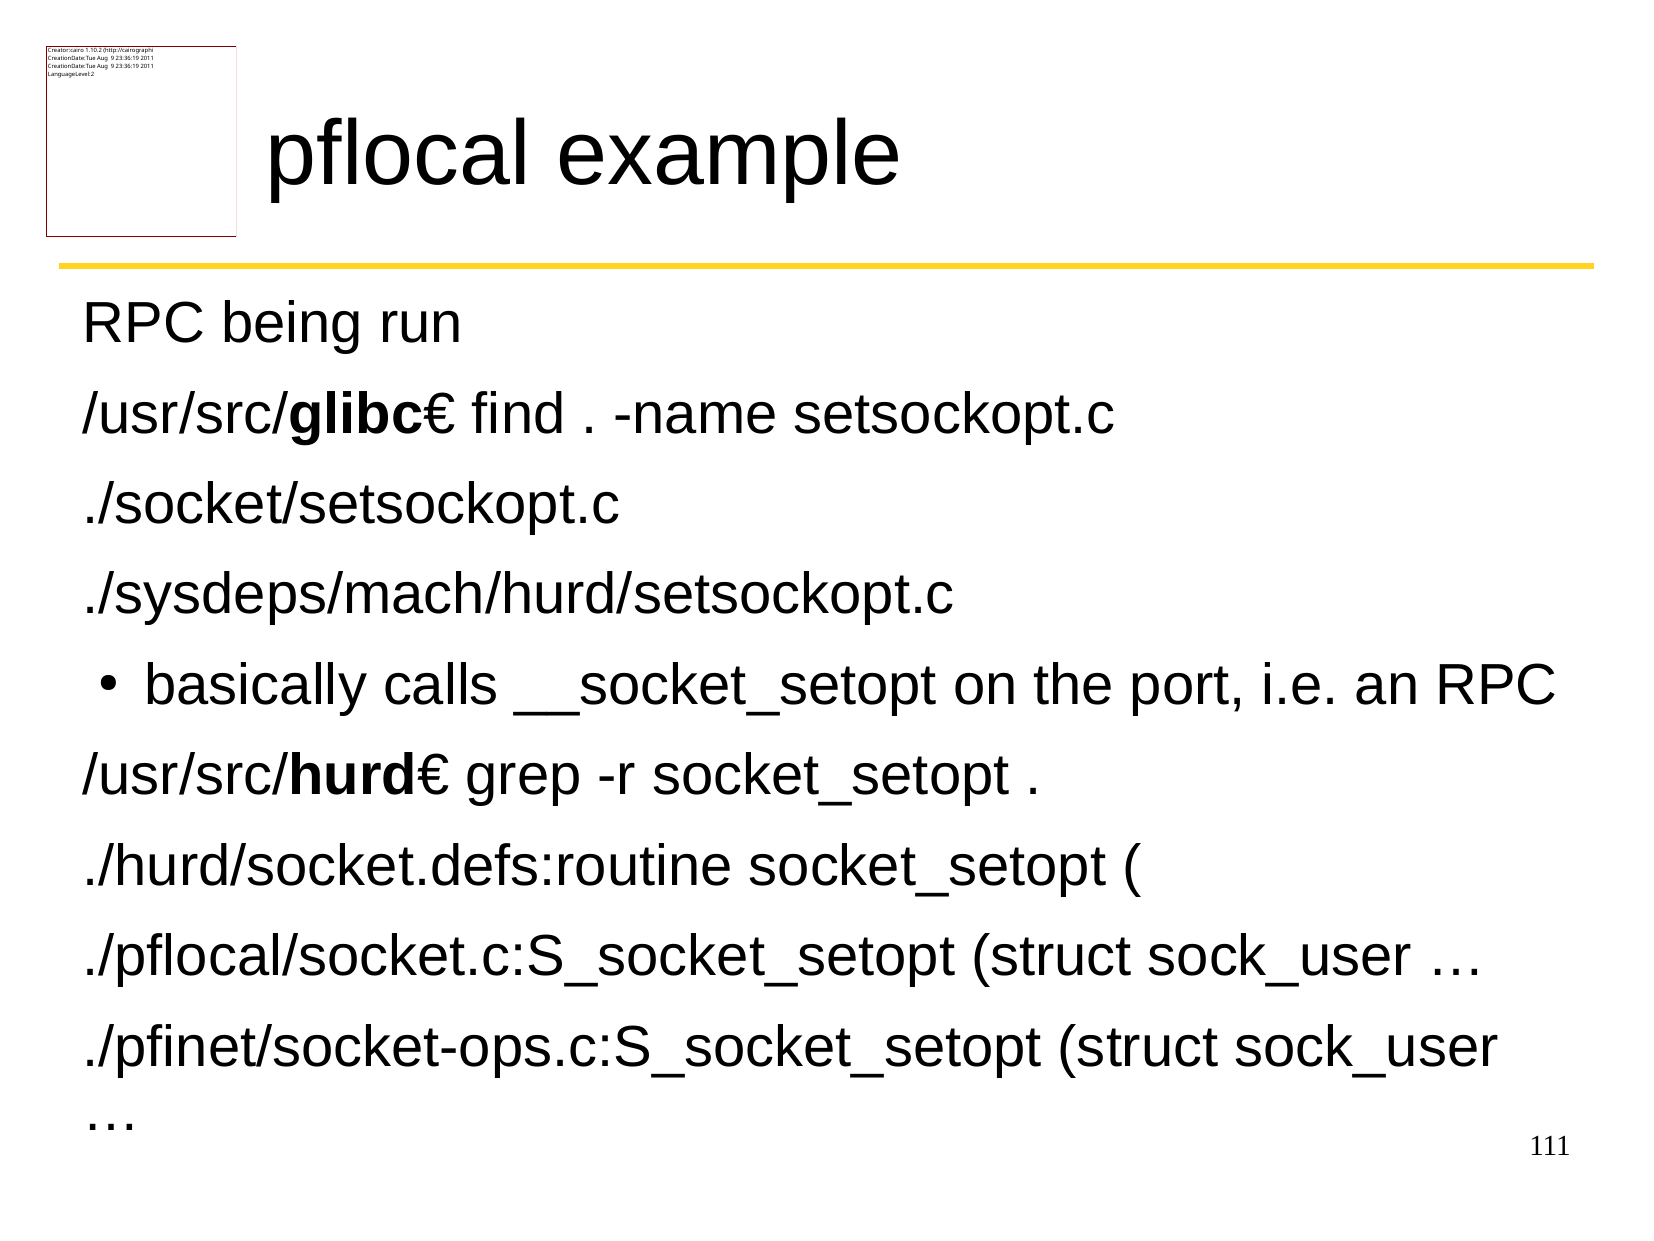

# pflocal example
RPC being run
/usr/src/glibc€ find . -name setsockopt.c
./socket/setsockopt.c
./sysdeps/mach/hurd/setsockopt.c
basically calls __socket_setopt on the port, i.e. an RPC
/usr/src/hurd€ grep -r socket_setopt .
./hurd/socket.defs:routine socket_setopt (
./pflocal/socket.c:S_socket_setopt (struct sock_user …
./pfinet/socket-ops.c:S_socket_setopt (struct sock_user …
111